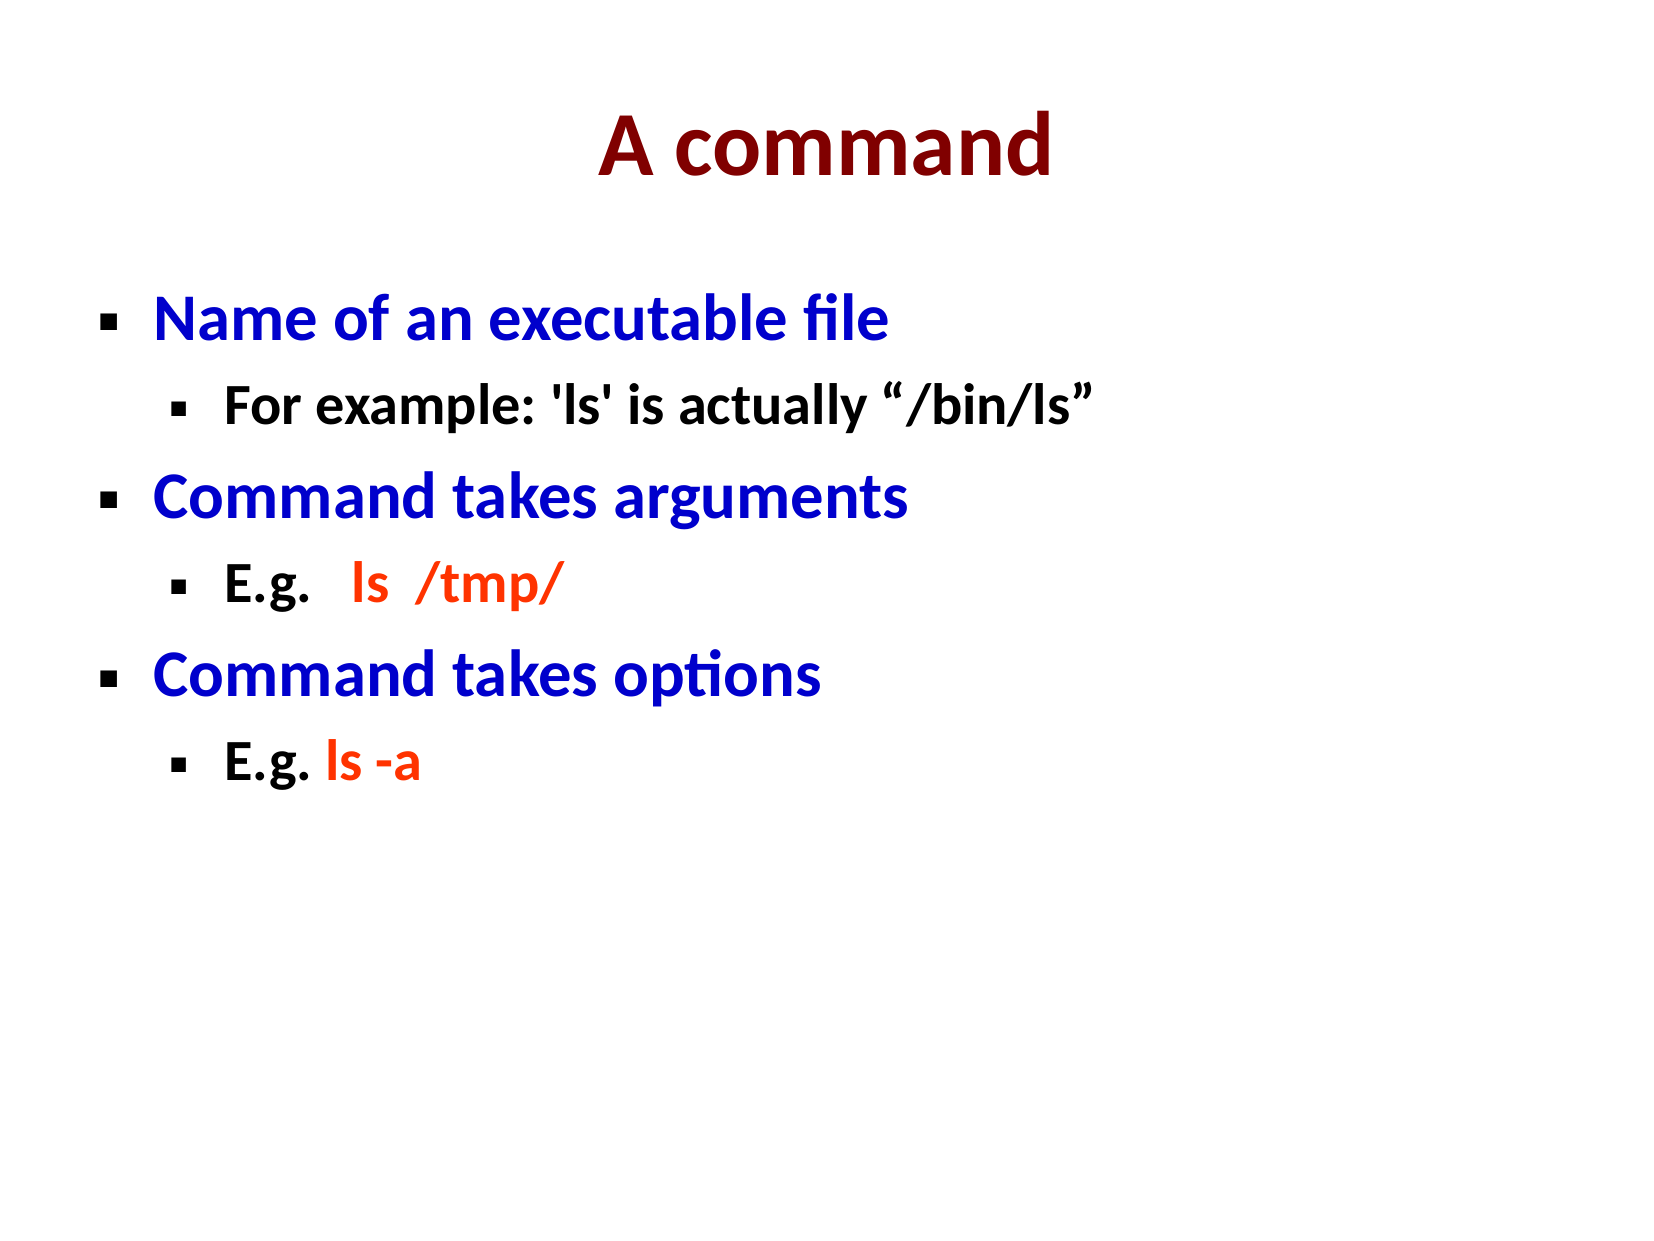

# A command
Name of an executable file
For example: 'ls' is actually “/bin/ls”
Command takes arguments
E.g. ls /tmp/
Command takes options
E.g. ls -a